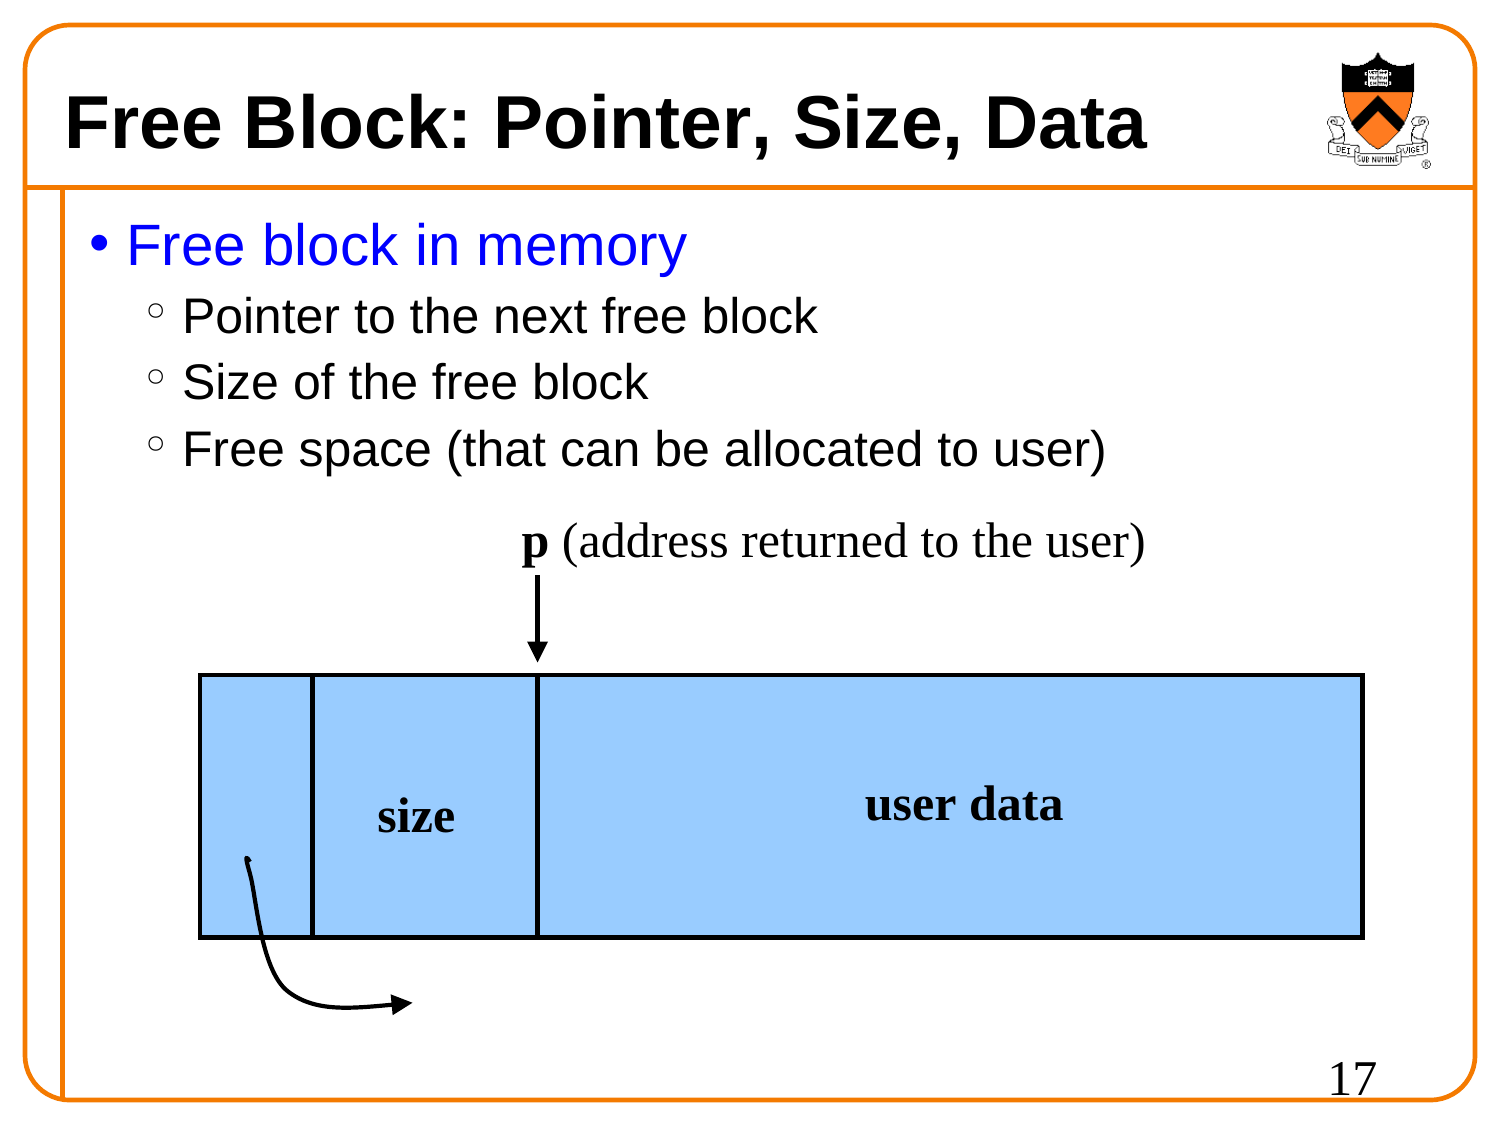

# Free Block: Pointer, Size, Data
Free block in memory
Pointer to the next free block
Size of the free block
Free space (that can be allocated to user)
p (address returned to the user)
user data
size
17